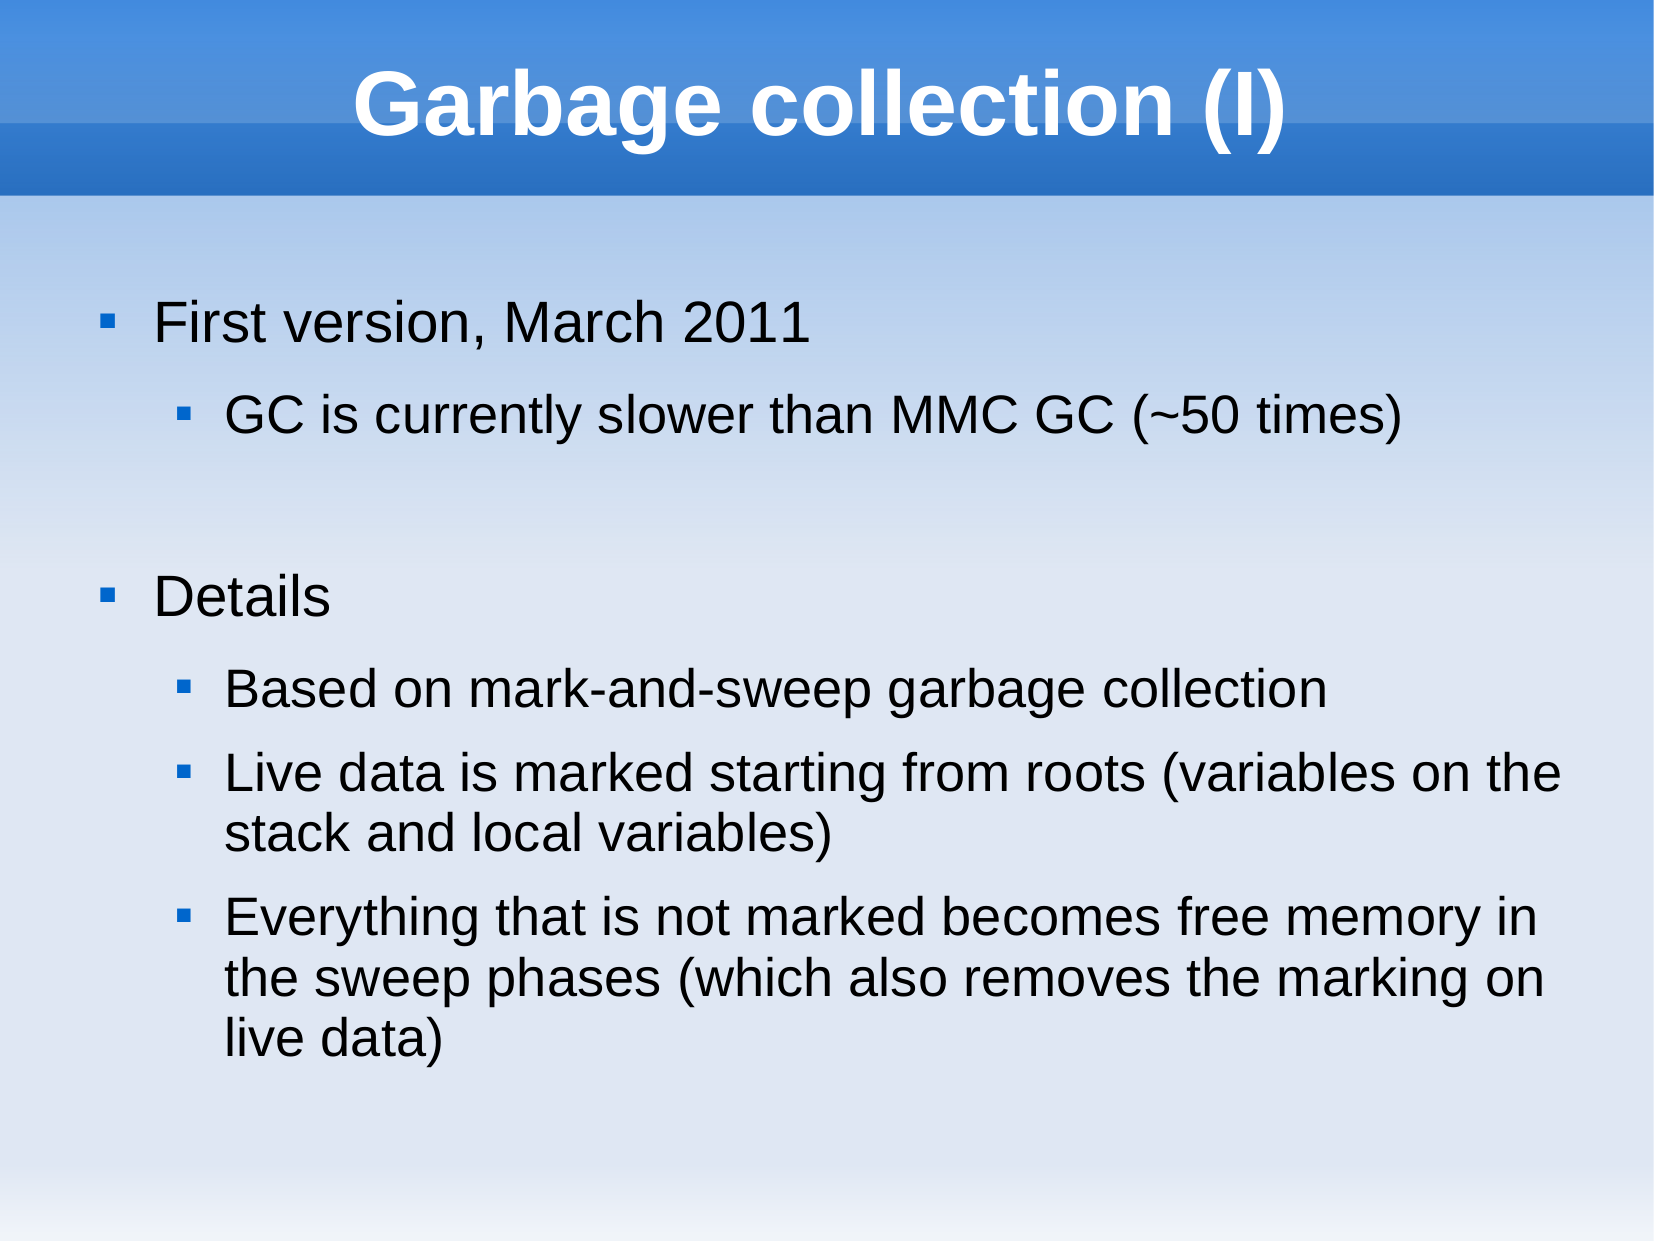

# Garbage collection (I)
First version, March 2011
GC is currently slower than MMC GC (~50 times)
Details
Based on mark-and-sweep garbage collection
Live data is marked starting from roots (variables on the stack and local variables)
Everything that is not marked becomes free memory in the sweep phases (which also removes the marking on live data)